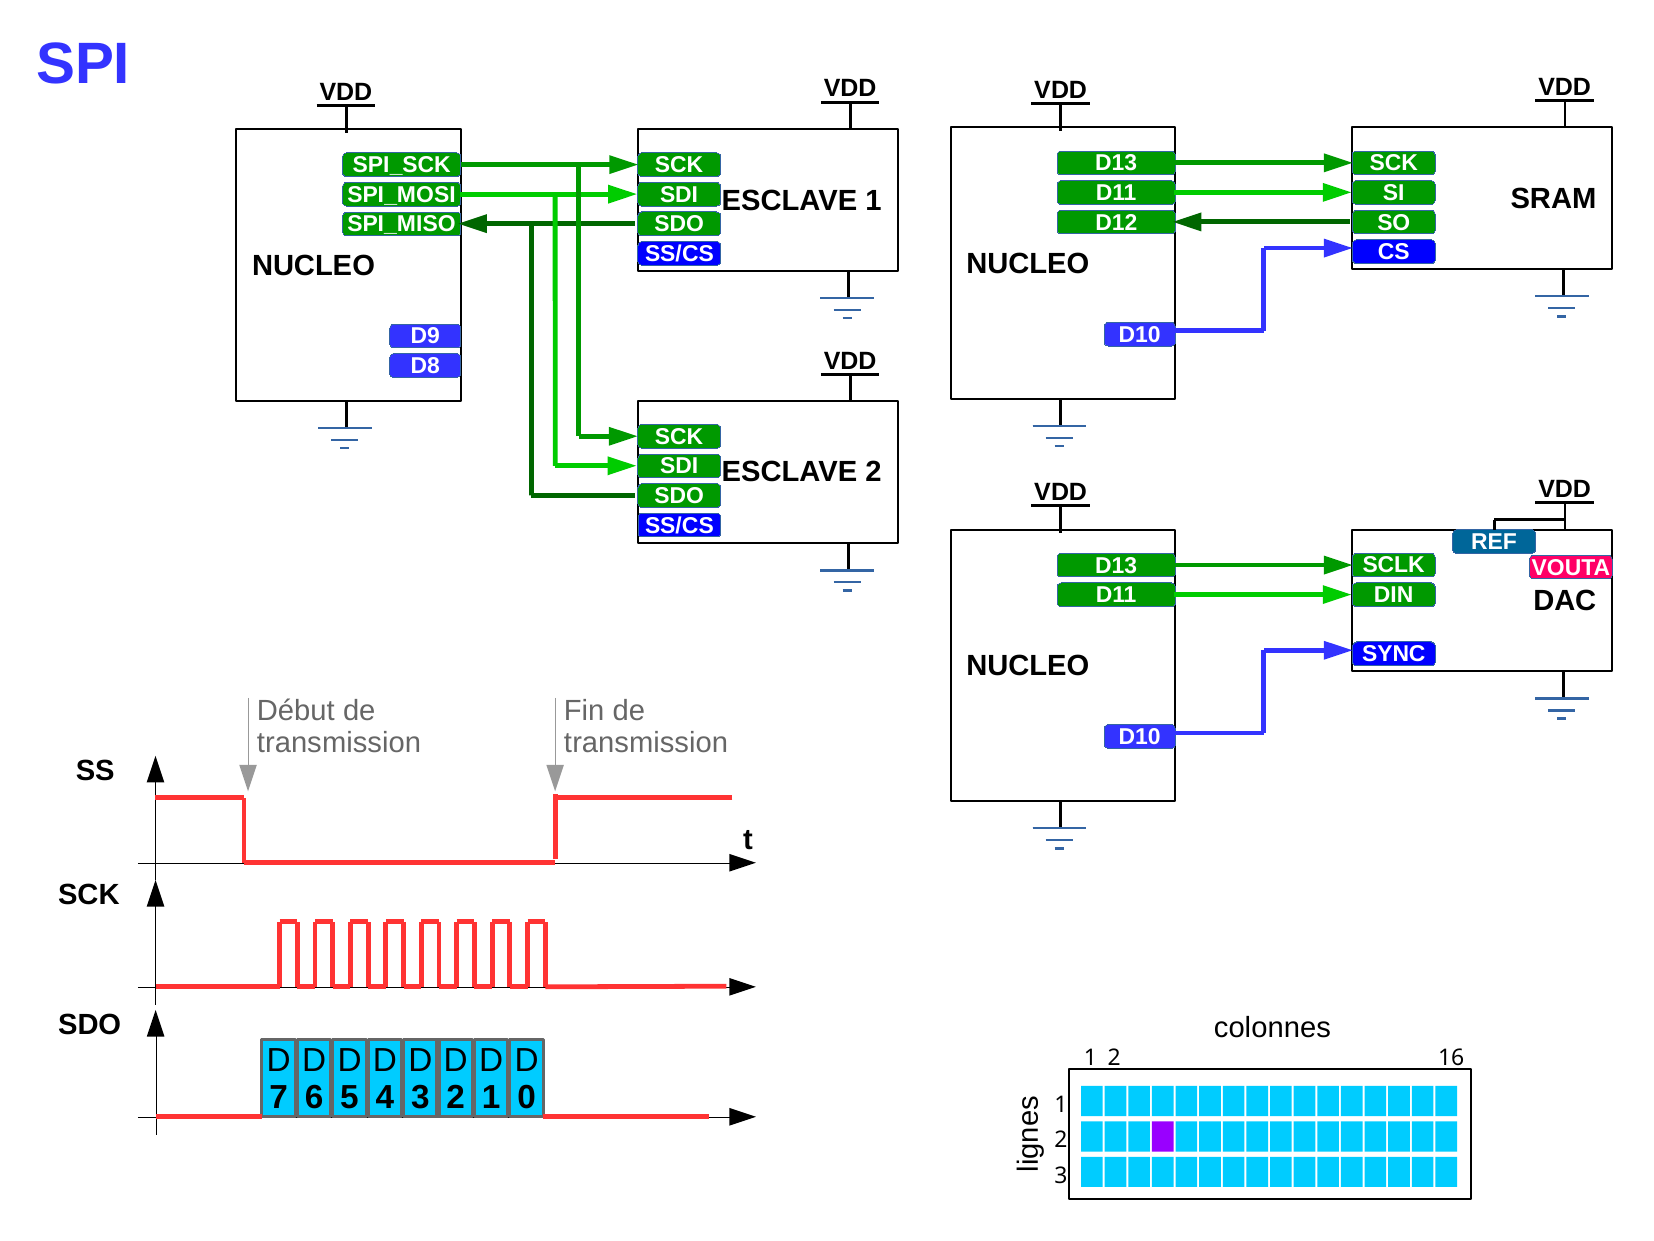

SPI
VDD
VDD
VDD
VDD
NUCLEO
SRAM
NUCLEO
ESCLAVE 1
SCK
D13
SCK
SPI_SCK
SI
D11
SDI
SPI_MOSI
SO
D12
SDO
SPI_MISO
CS
SS/CS
D10
D9
VDD
D8
ESCLAVE 2
SCK
SDI
VDD
VDD
SDO
SS/CS
NUCLEO
DAC
REF
SCLK
D13
VOUTA
DIN
D11
SYNC
Début de
transmission
Fin de
transmission
D10
SS
t
SCK
SDO
colonnes
1
2
16
D
7
D
6
D
5
D
4
D
3
D
2
D
1
D
0
1
lignes
2
3